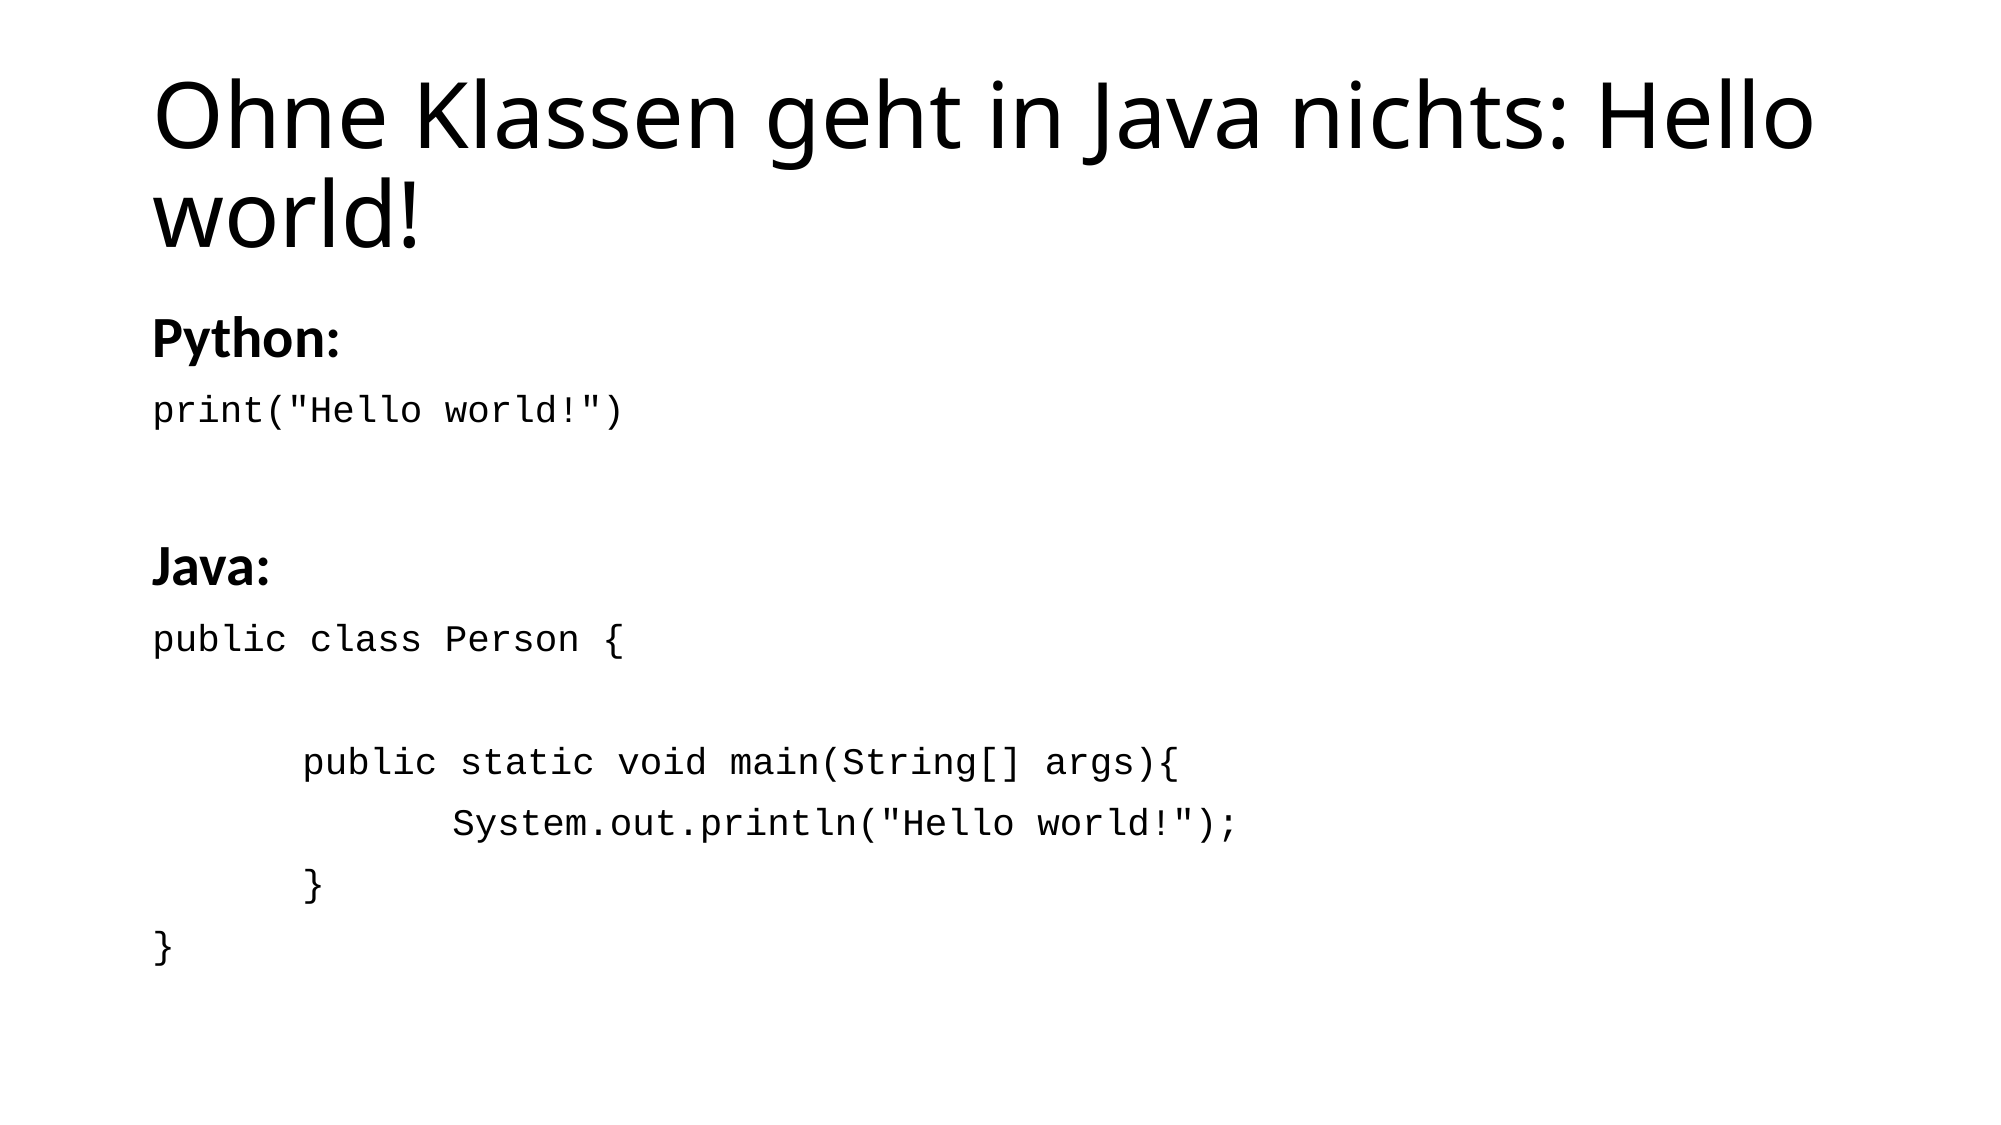

# Ohne Klassen geht in Java nichts: Hello world!
Python:
print("Hello world!")
Java:
public class Person {
	public static void main(String[] args){
		System.out.println("Hello world!");
	}
}